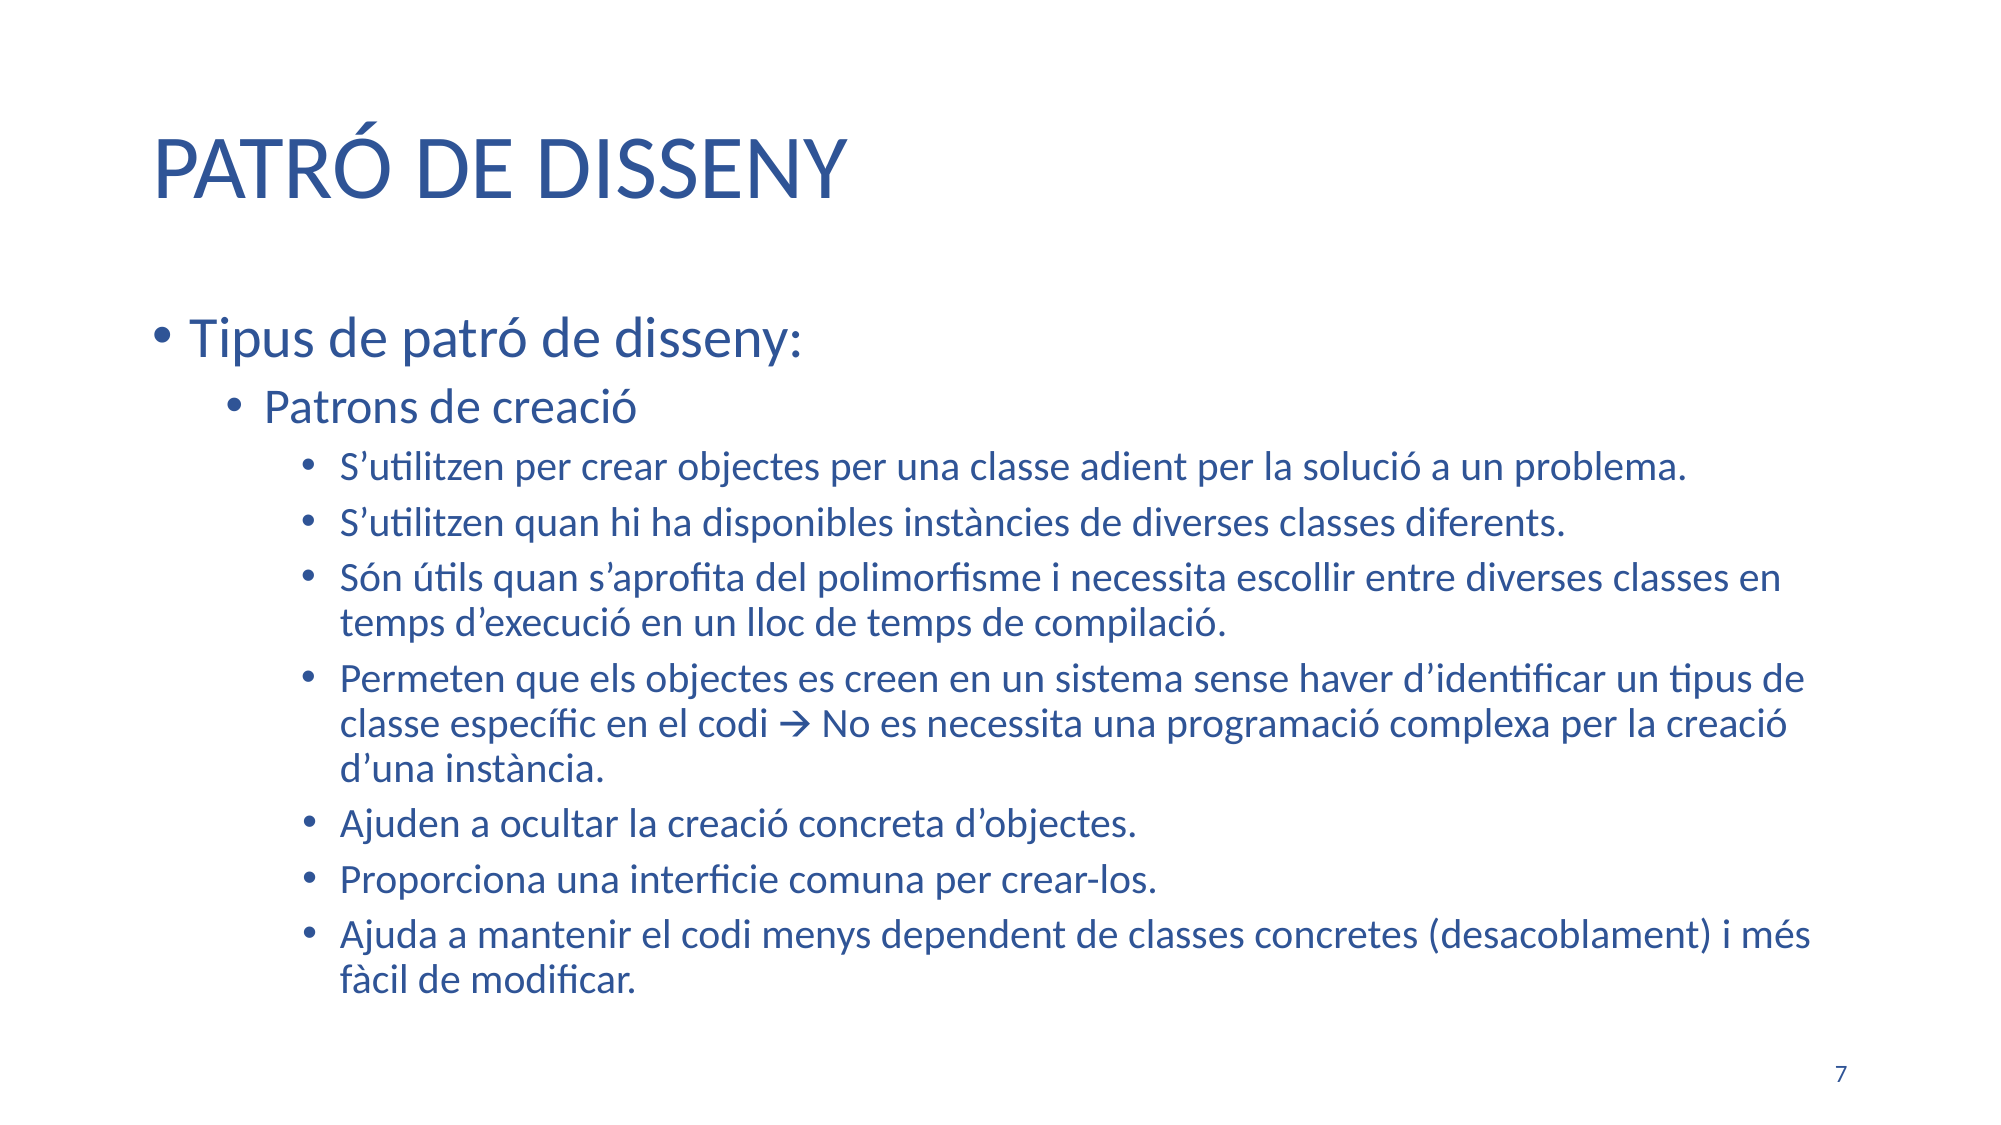

# PATRÓ DE DISSENY
Tipus de patró de disseny:
Patrons de creació
S’utilitzen per crear objectes per una classe adient per la solució a un problema.
S’utilitzen quan hi ha disponibles instàncies de diverses classes diferents.
Són útils quan s’aprofita del polimorfisme i necessita escollir entre diverses classes en temps d’execució en un lloc de temps de compilació.
Permeten que els objectes es creen en un sistema sense haver d’identificar un tipus de classe específic en el codi 🡪 No es necessita una programació complexa per la creació d’una instància.
Ajuden a ocultar la creació concreta d’objectes.
Proporciona una interficie comuna per crear-los.
Ajuda a mantenir el codi menys dependent de classes concretes (desacoblament) i més fàcil de modificar.